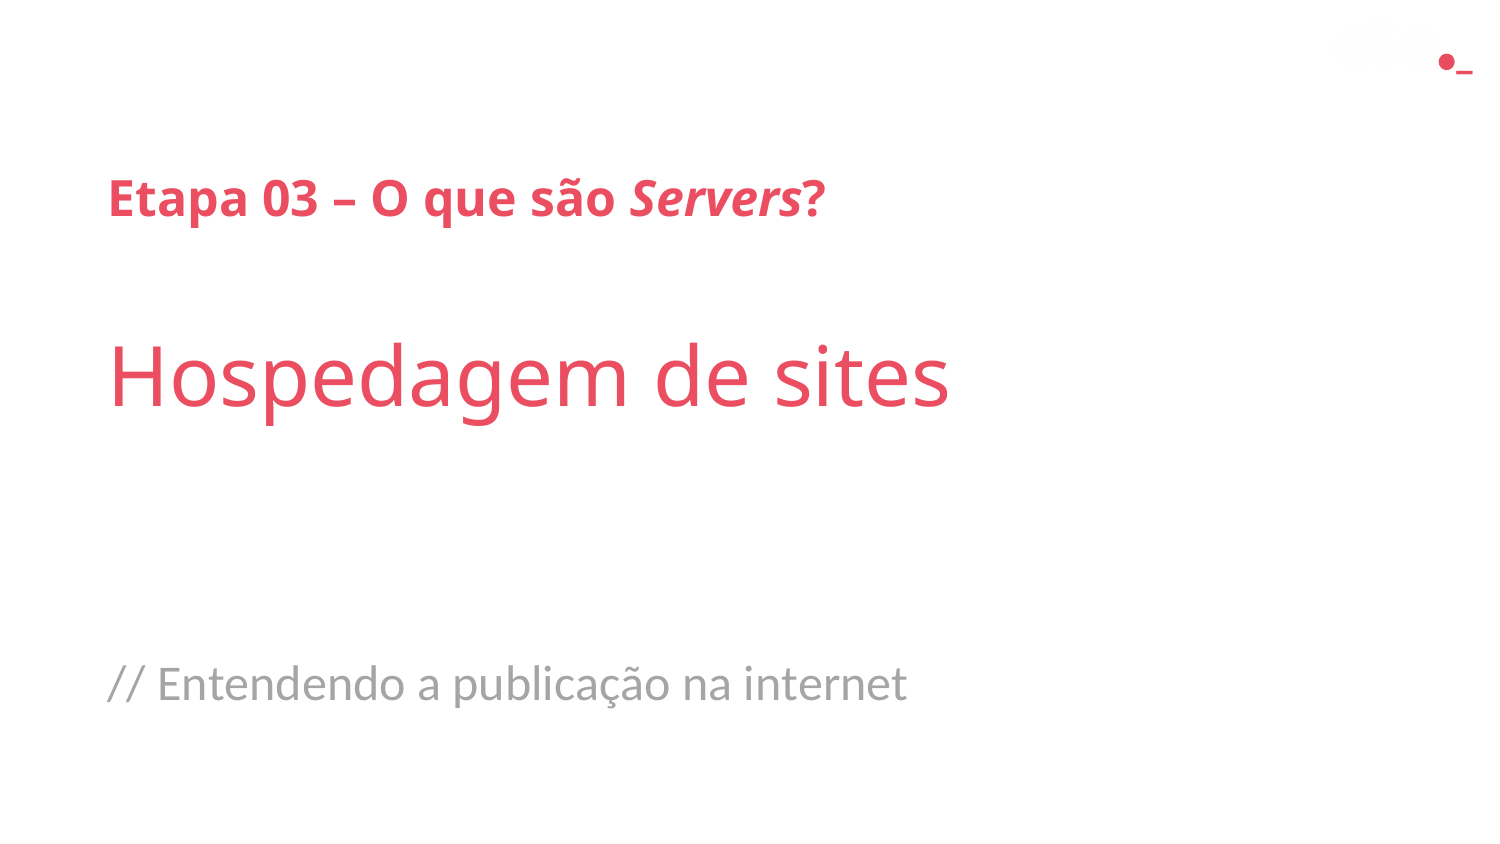

Etapa 03 – O que são Servers?
Hospedagem de sites
// Entendendo a publicação na internet